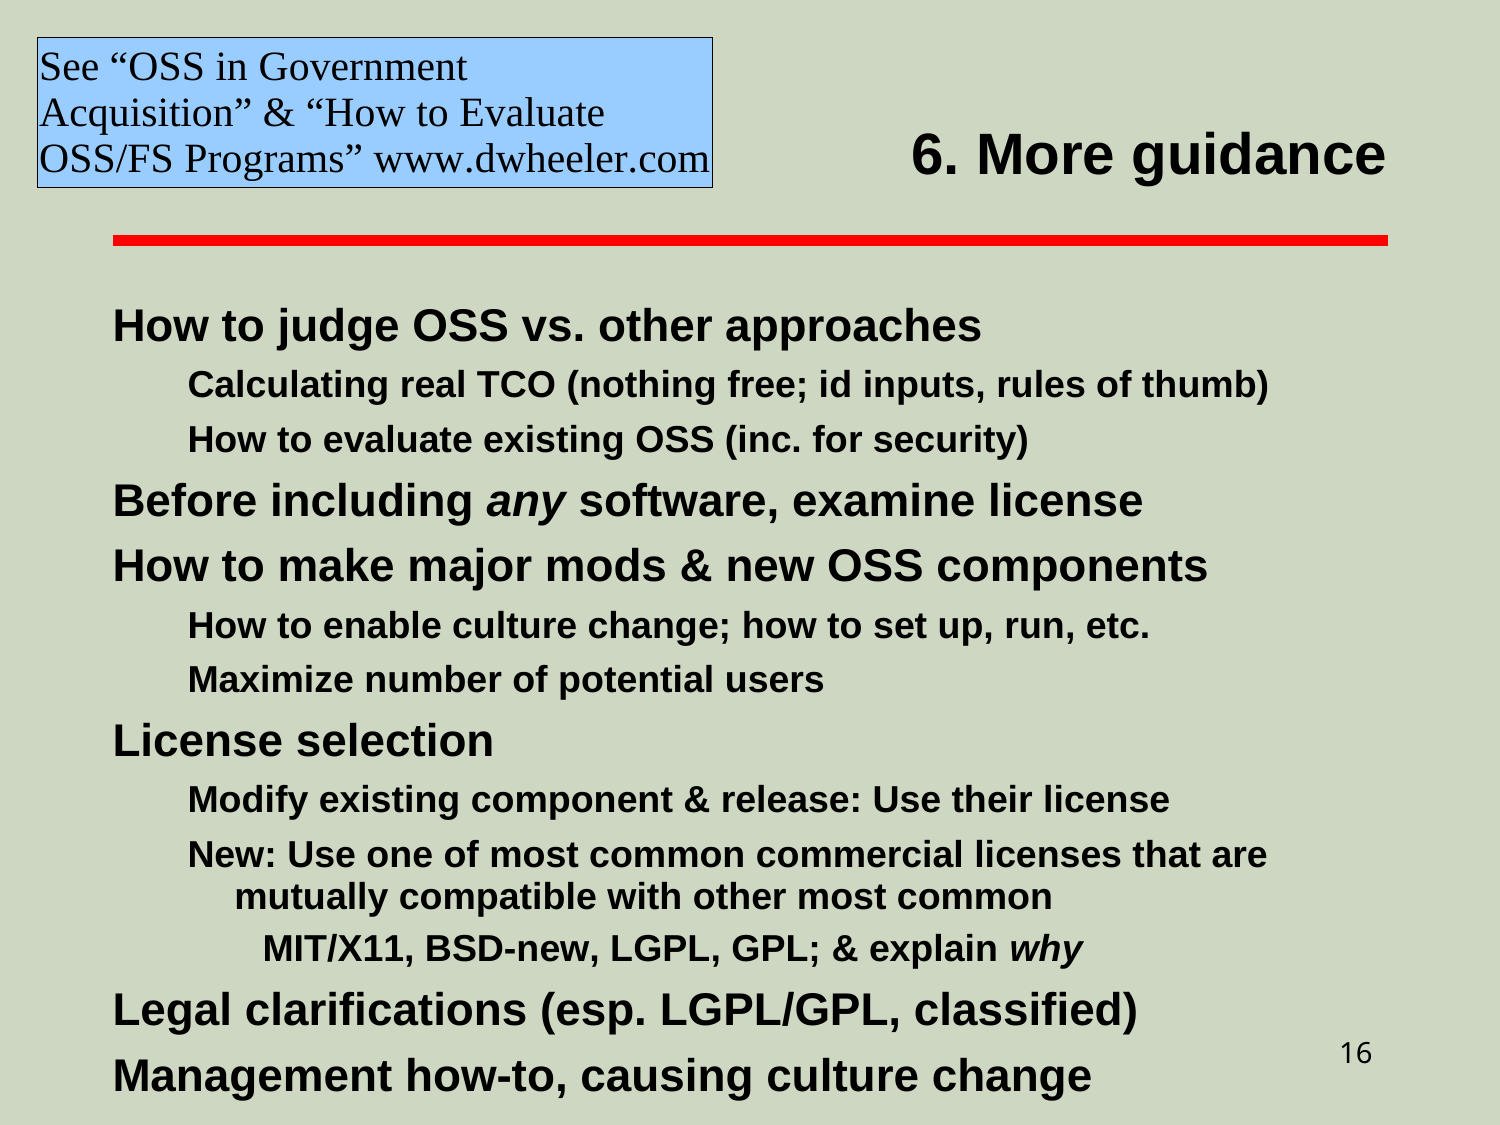

See “OSS in Government
Acquisition” & “How to Evaluate
OSS/FS Programs” www.dwheeler.com
# 6. More guidance
How to judge OSS vs. other approaches
Calculating real TCO (nothing free; id inputs, rules of thumb)
How to evaluate existing OSS (inc. for security)
Before including any software, examine license
How to make major mods & new OSS components
How to enable culture change; how to set up, run, etc.
Maximize number of potential users
License selection
Modify existing component & release: Use their license
New: Use one of most common commercial licenses that are mutually compatible with other most common
MIT/X11, BSD-new, LGPL, GPL; & explain why
Legal clarifications (esp. LGPL/GPL, classified)
Management how-to, causing culture change